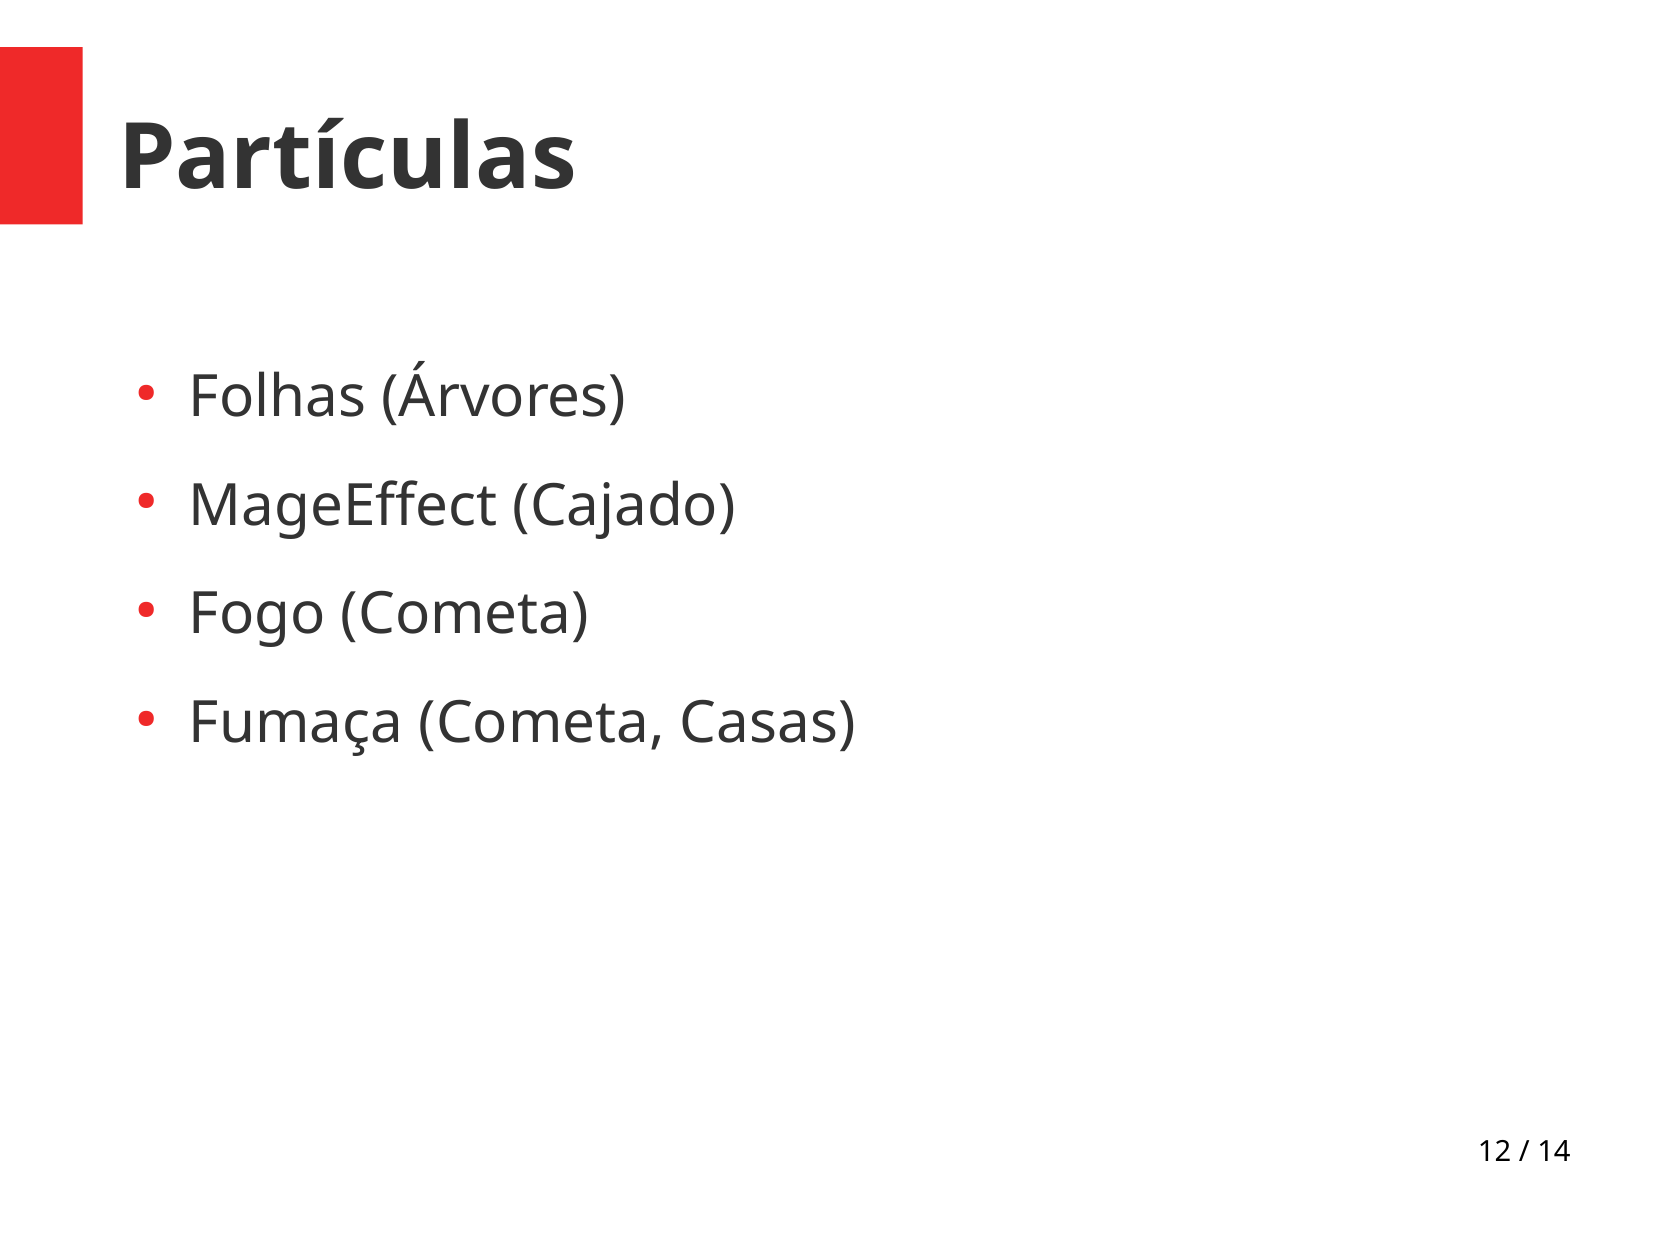

# Partículas
Folhas (Árvores)
MageEffect (Cajado)
Fogo (Cometa)
Fumaça (Cometa, Casas)
12